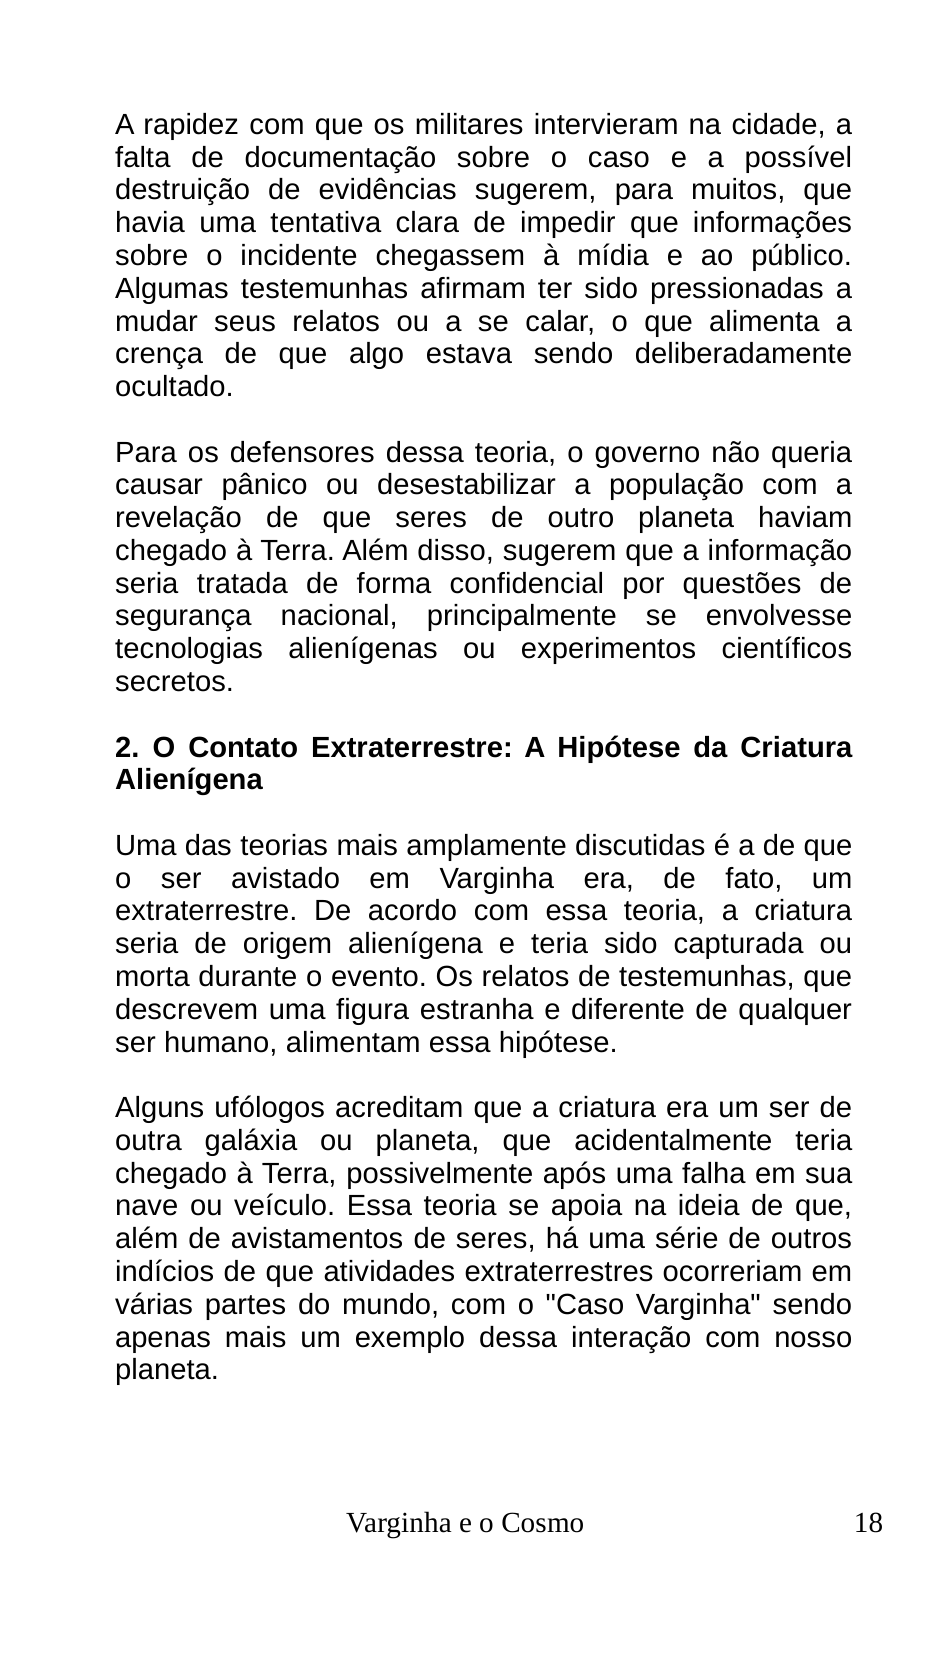

A rapidez com que os militares intervieram na cidade, a falta de documentação sobre o caso e a possível destruição de evidências sugerem, para muitos, que havia uma tentativa clara de impedir que informações sobre o incidente chegassem à mídia e ao público. Algumas testemunhas afirmam ter sido pressionadas a mudar seus relatos ou a se calar, o que alimenta a crença de que algo estava sendo deliberadamente ocultado.
Para os defensores dessa teoria, o governo não queria causar pânico ou desestabilizar a população com a revelação de que seres de outro planeta haviam chegado à Terra. Além disso, sugerem que a informação seria tratada de forma confidencial por questões de segurança nacional, principalmente se envolvesse tecnologias alienígenas ou experimentos científicos secretos.
2. O Contato Extraterrestre: A Hipótese da Criatura Alienígena
Uma das teorias mais amplamente discutidas é a de que o ser avistado em Varginha era, de fato, um extraterrestre. De acordo com essa teoria, a criatura seria de origem alienígena e teria sido capturada ou morta durante o evento. Os relatos de testemunhas, que descrevem uma figura estranha e diferente de qualquer ser humano, alimentam essa hipótese.
Alguns ufólogos acreditam que a criatura era um ser de outra galáxia ou planeta, que acidentalmente teria chegado à Terra, possivelmente após uma falha em sua nave ou veículo. Essa teoria se apoia na ideia de que, além de avistamentos de seres, há uma série de outros indícios de que atividades extraterrestres ocorreriam em várias partes do mundo, com o "Caso Varginha" sendo apenas mais um exemplo dessa interação com nosso planeta.
Varginha e o Cosmo
18